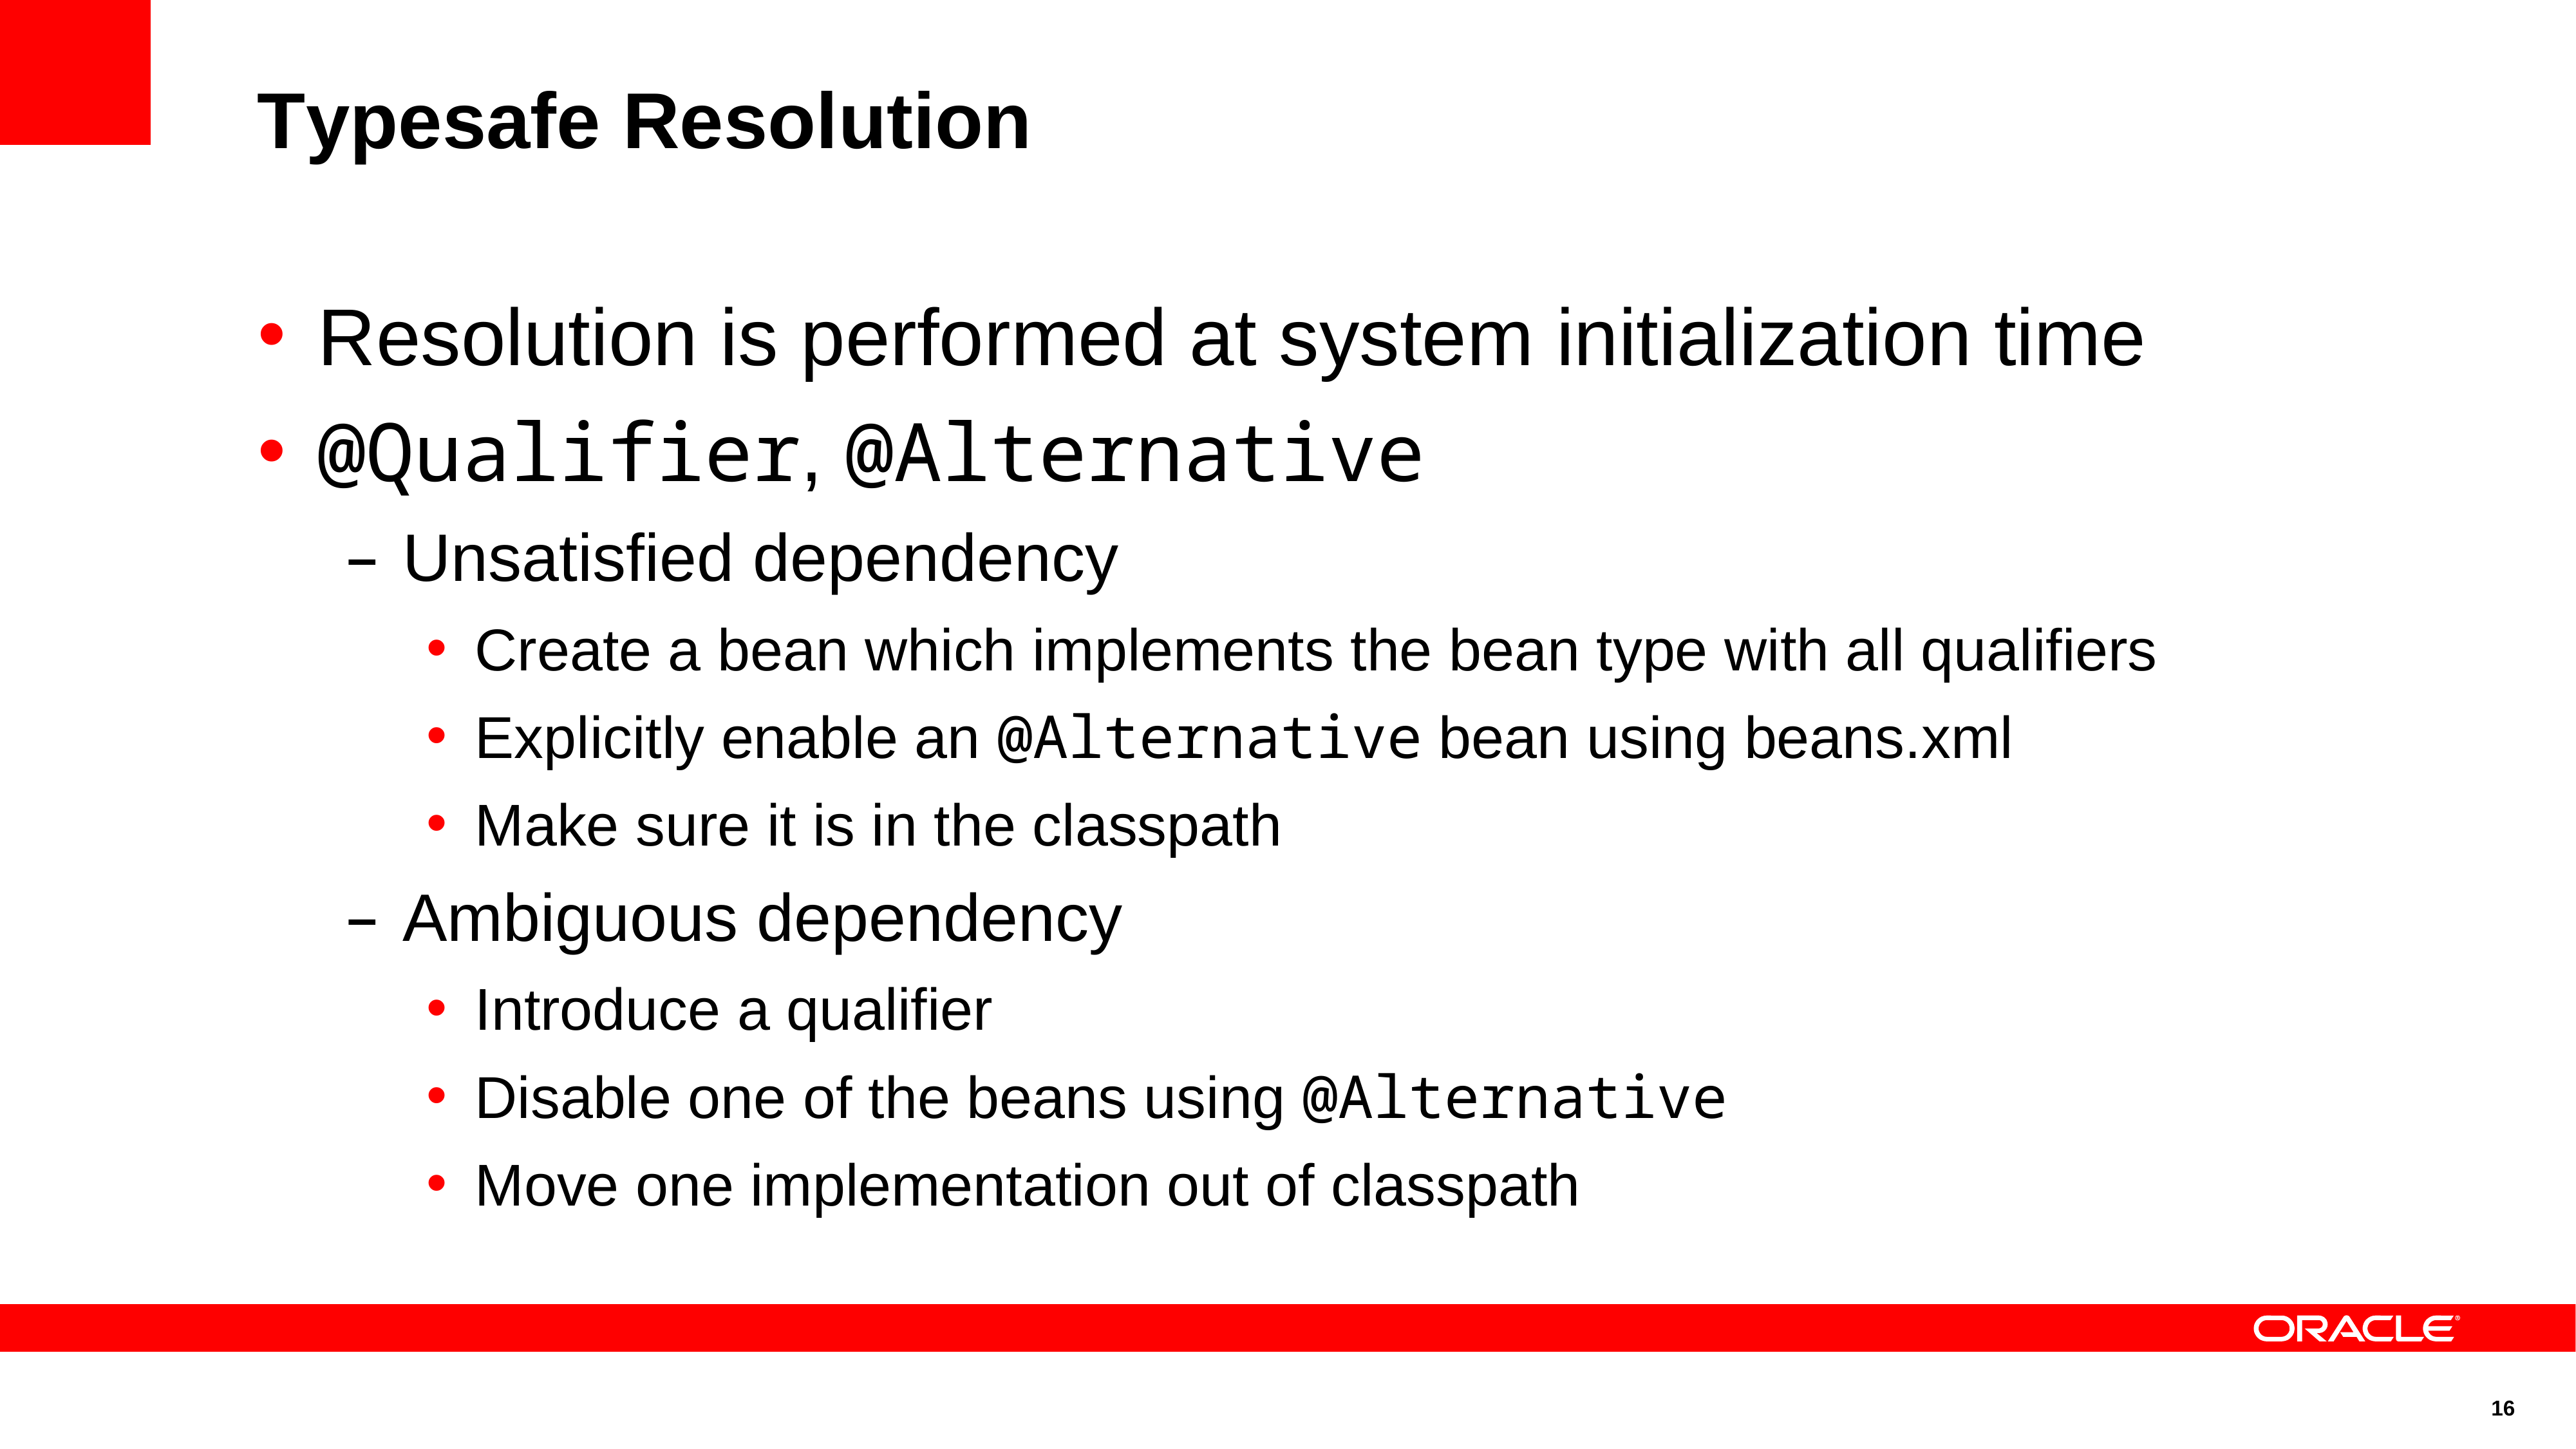

# Typesafe Resolution
Resolution is performed at system initialization time
@Qualifier, @Alternative
Unsatisfied dependency
Create a bean which implements the bean type with all qualifiers
Explicitly enable an @Alternative bean using beans.xml
Make sure it is in the classpath
Ambiguous dependency
Introduce a qualifier
Disable one of the beans using @Alternative
Move one implementation out of classpath